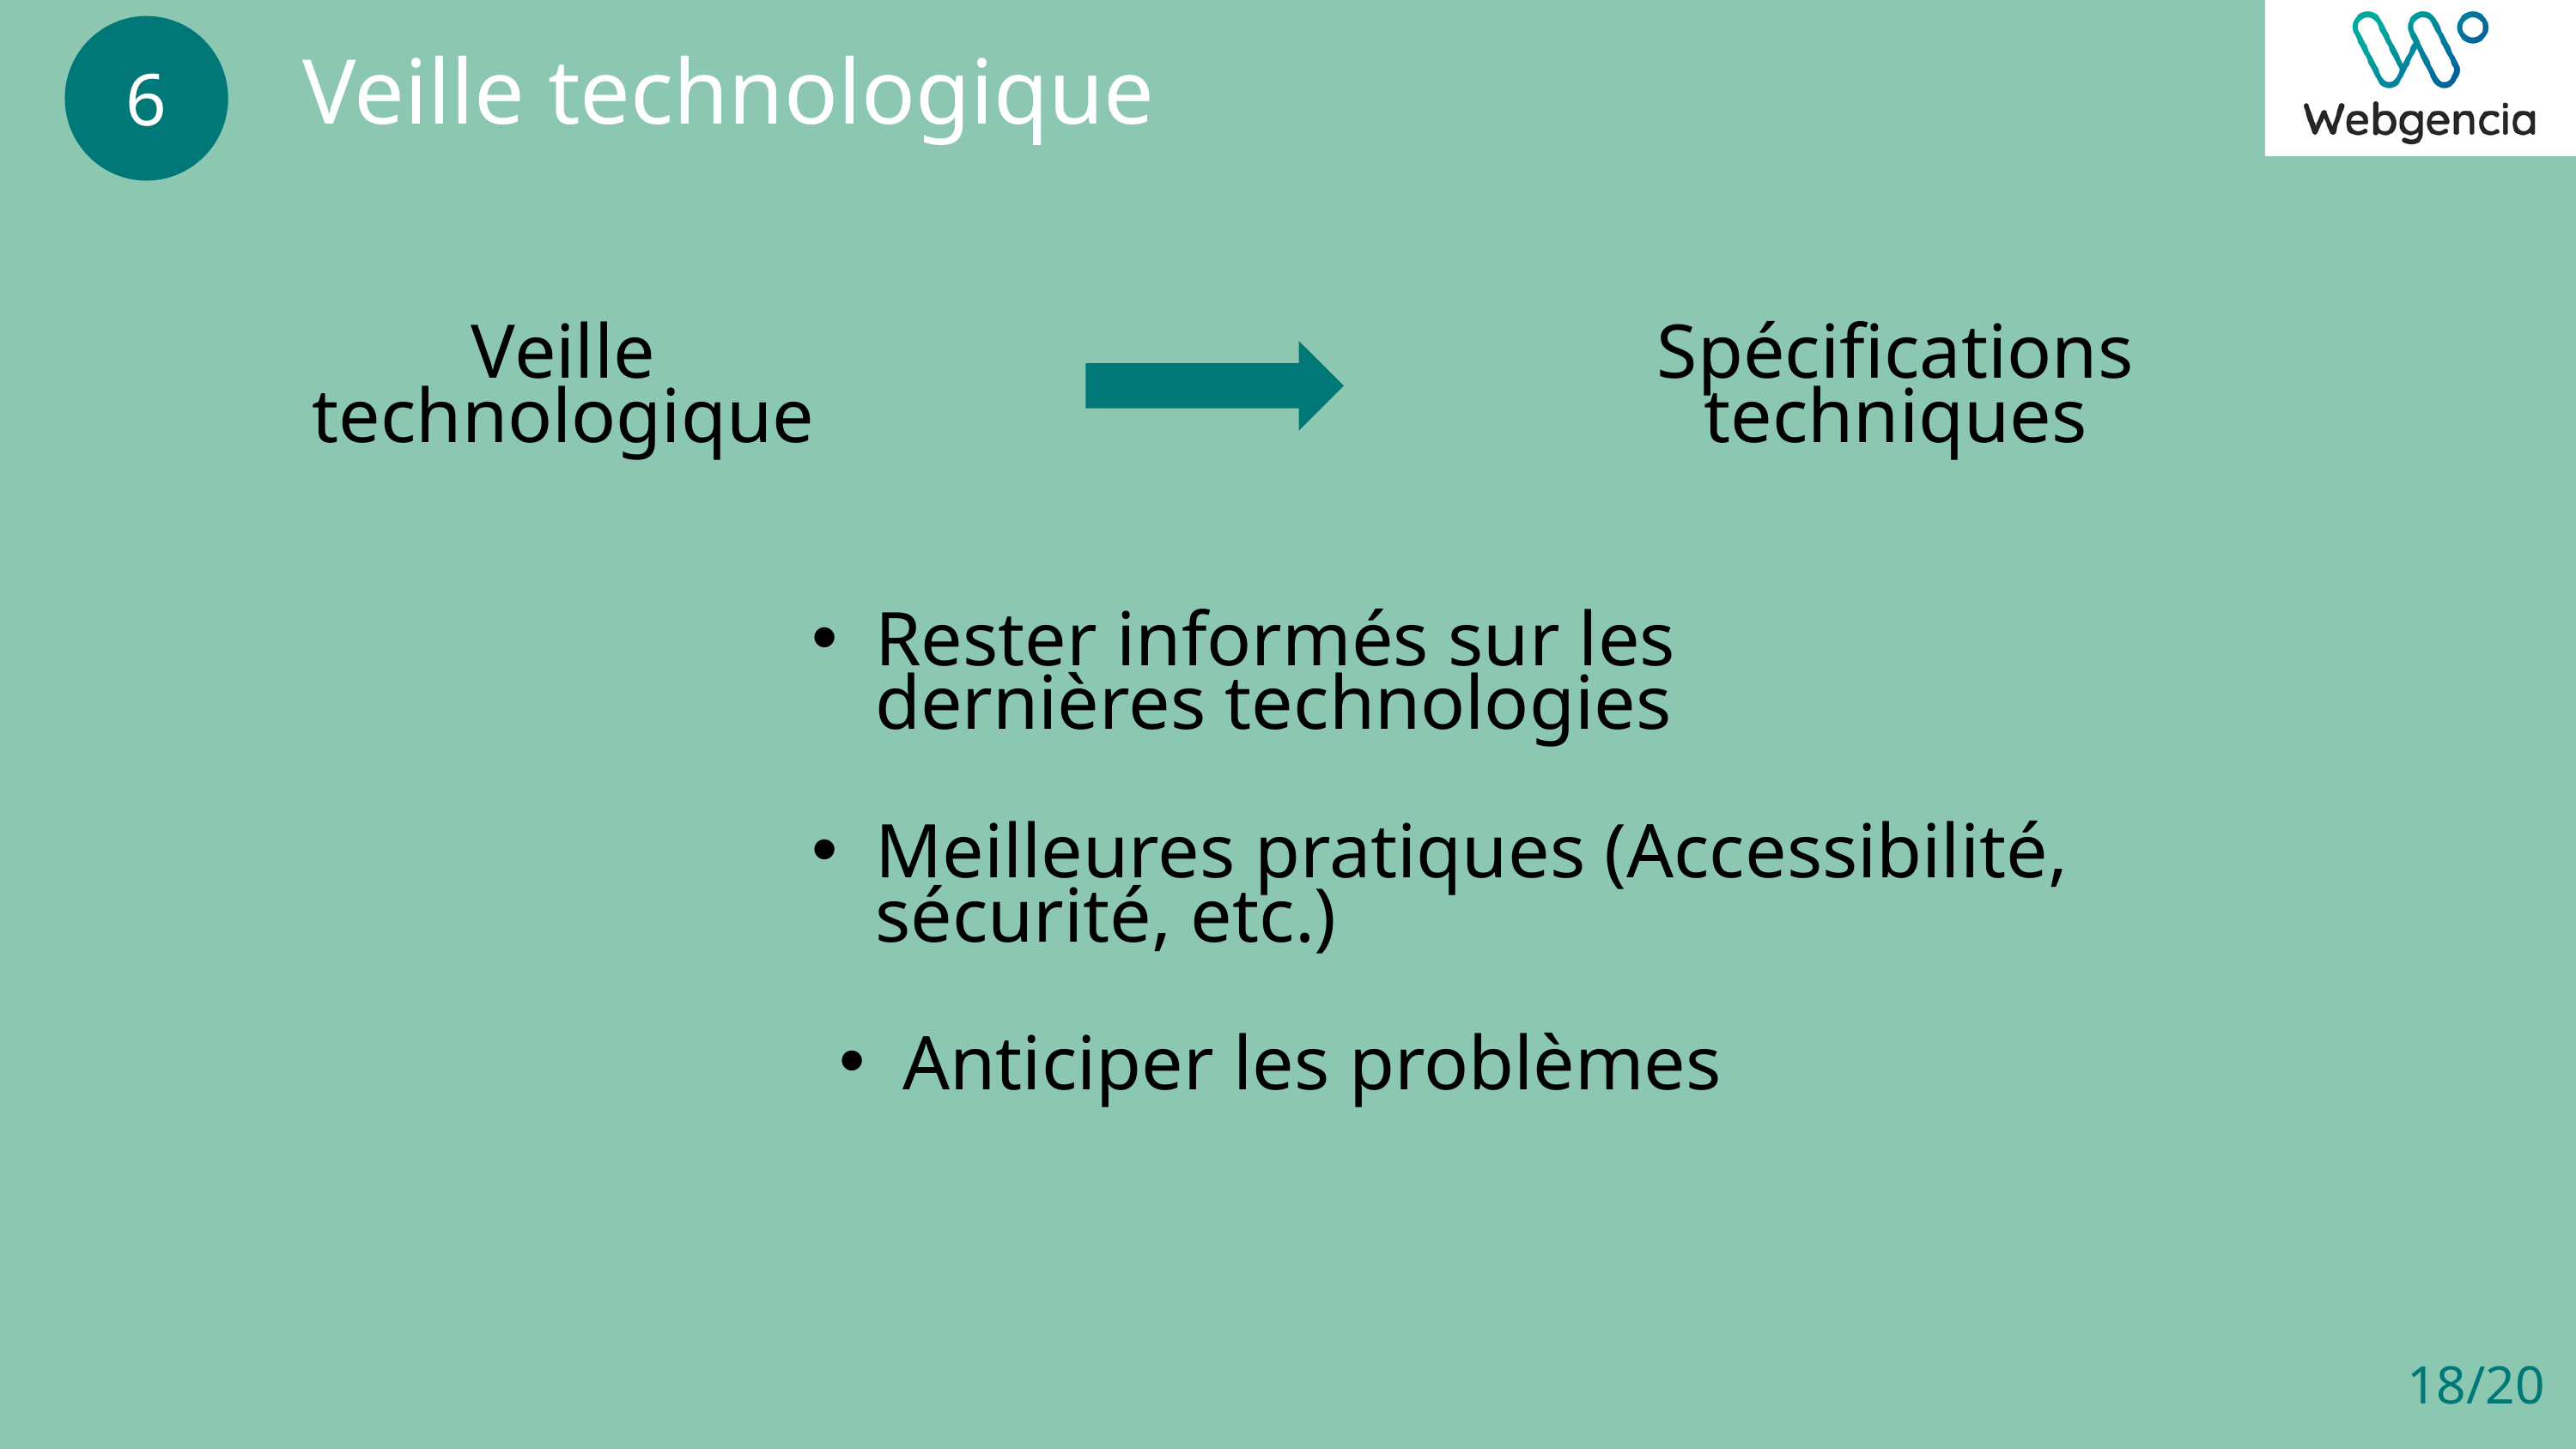

6
Veille technologique
Veille technologique
Spécifications techniques
Rester informés sur les dernières technologies
Meilleures pratiques (Accessibilité, sécurité, etc.)
Anticiper les problèmes
18/20